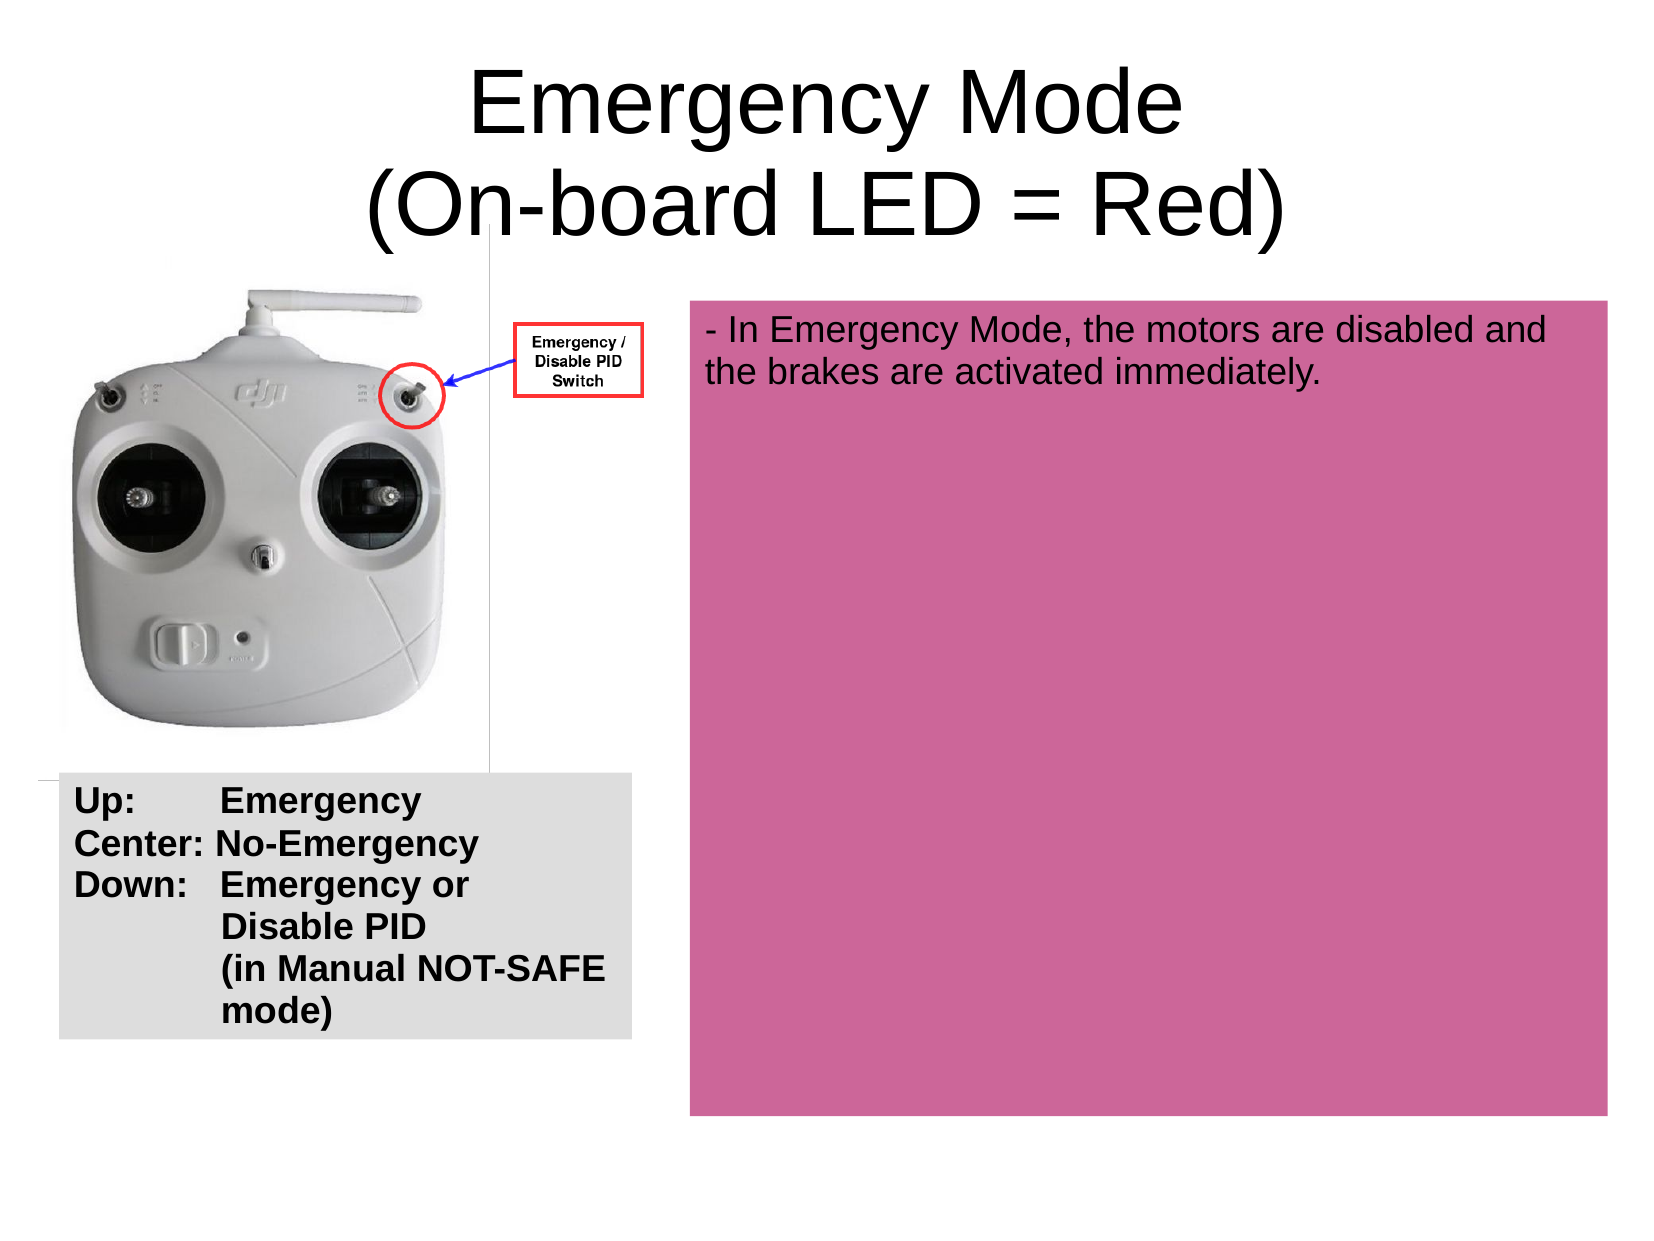

# Emergency Mode (On-board LED = Red)
- In Emergency Mode, the motors are disabled and the brakes are activated immediately.
Up: Emergency
Center: No-Emergency
Down: Emergency or
 Disable PID
 (in Manual NOT-SAFE
 mode)